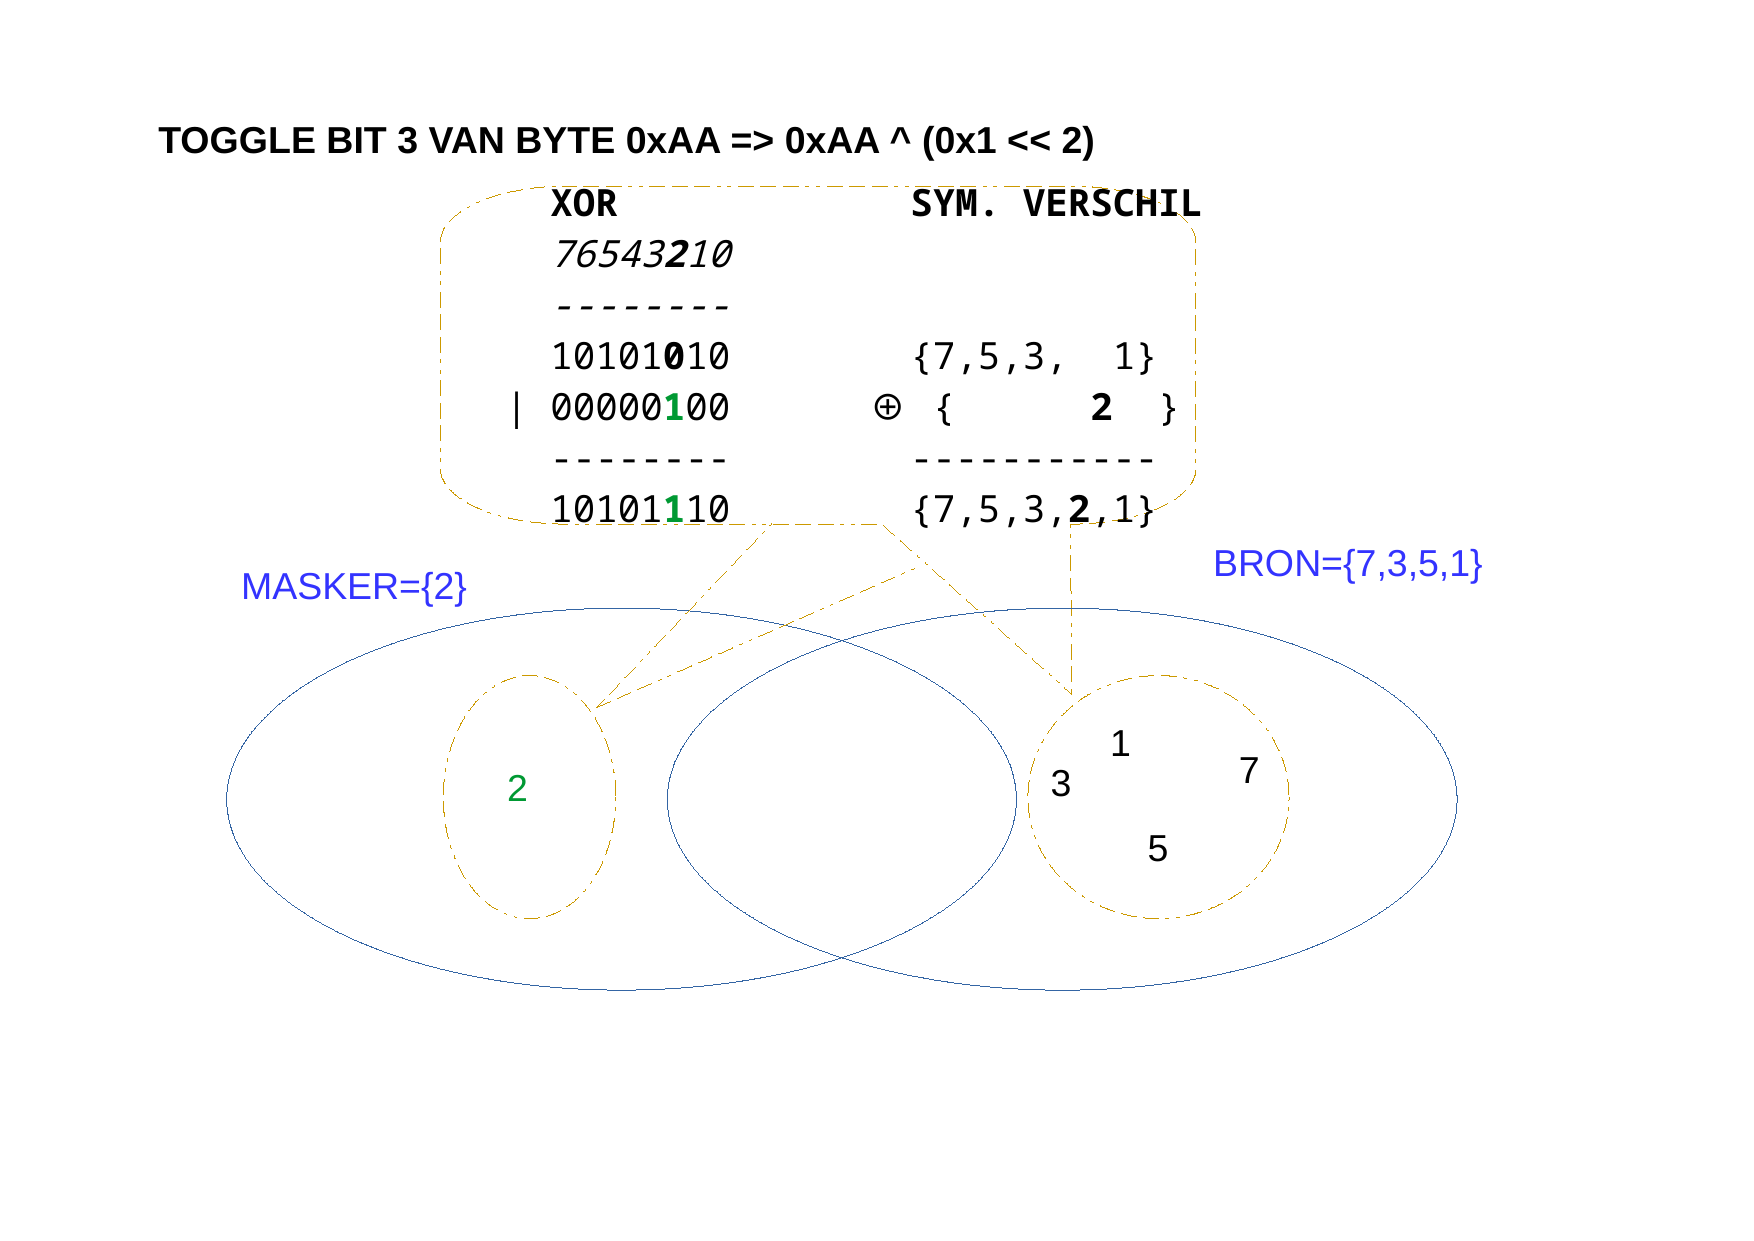

TOGGLE BIT 3 VAN BYTE 0xAA => 0xAA ^ (0x1 << 2)
 XOR SYM. VERSCHIL
 76543210
 --------
 10101010 {7,5,3, 1}
 | 00000100 ⊕ { 2 }
 -------- -----------
 10101110 {7,5,3,2,1}
BRON={7,3,5,1}
MASKER={2}
1
7
3
2
5